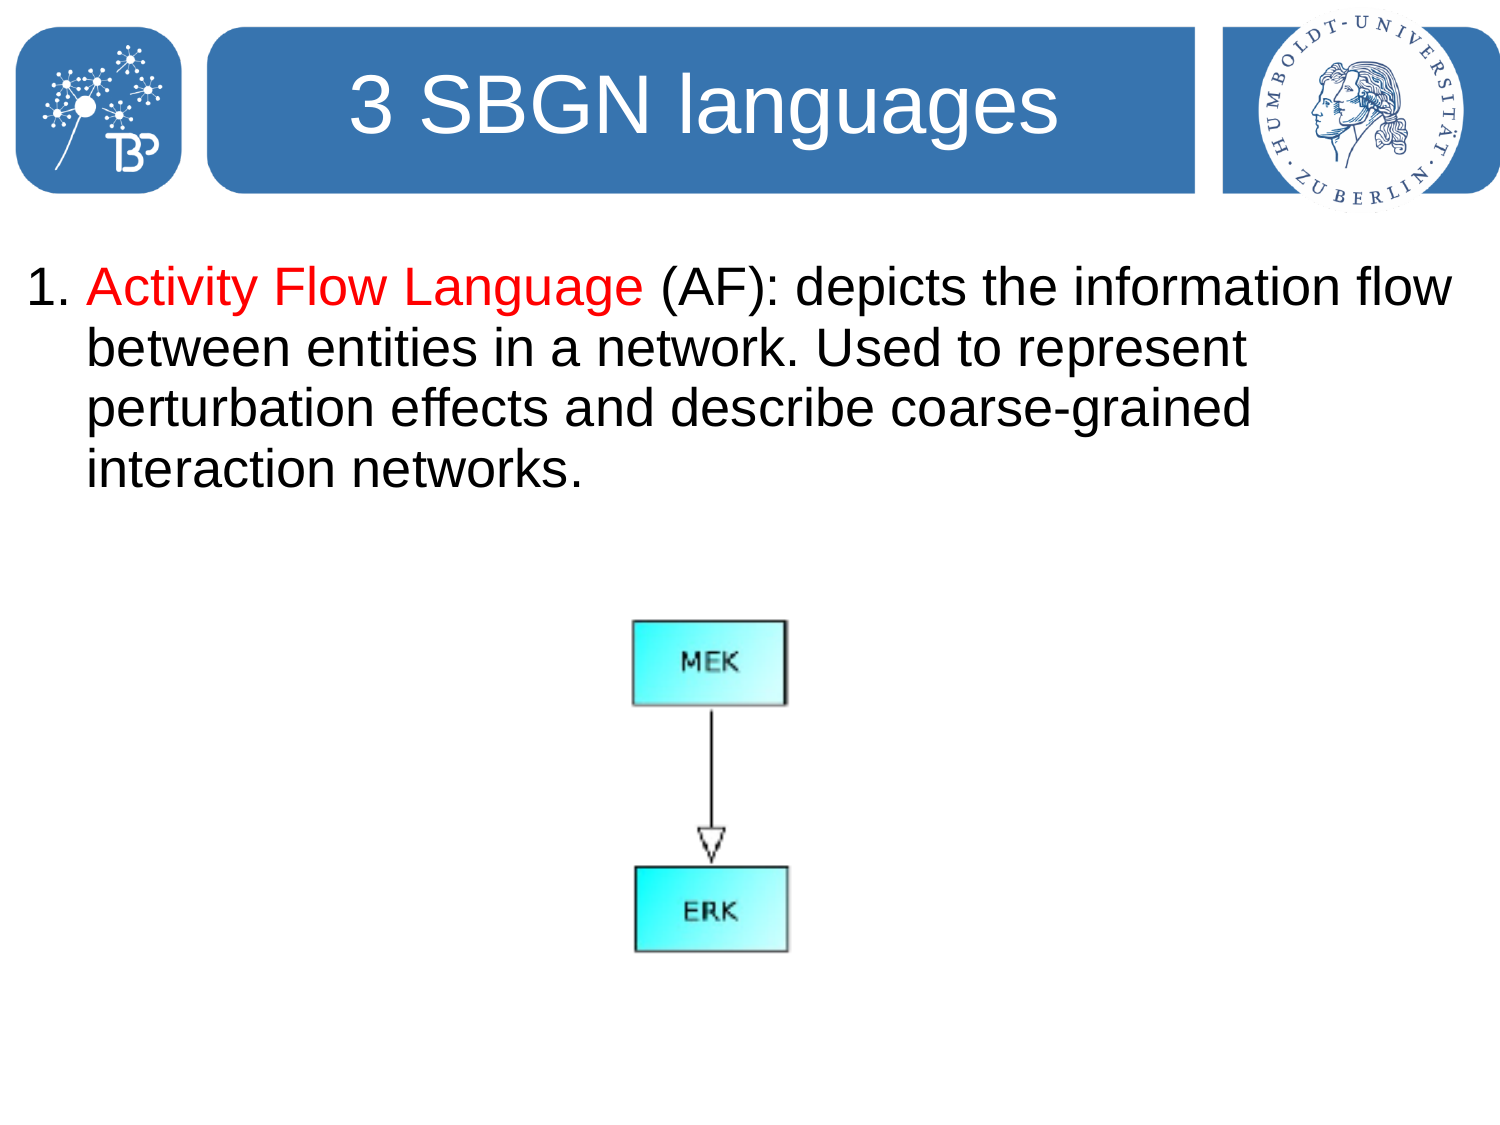

# 3 SBGN languages
1. Activity Flow Language (AF): depicts the information flow
 between entities in a network. Used to represent
 perturbation effects and describe coarse-grained
 interaction networks.